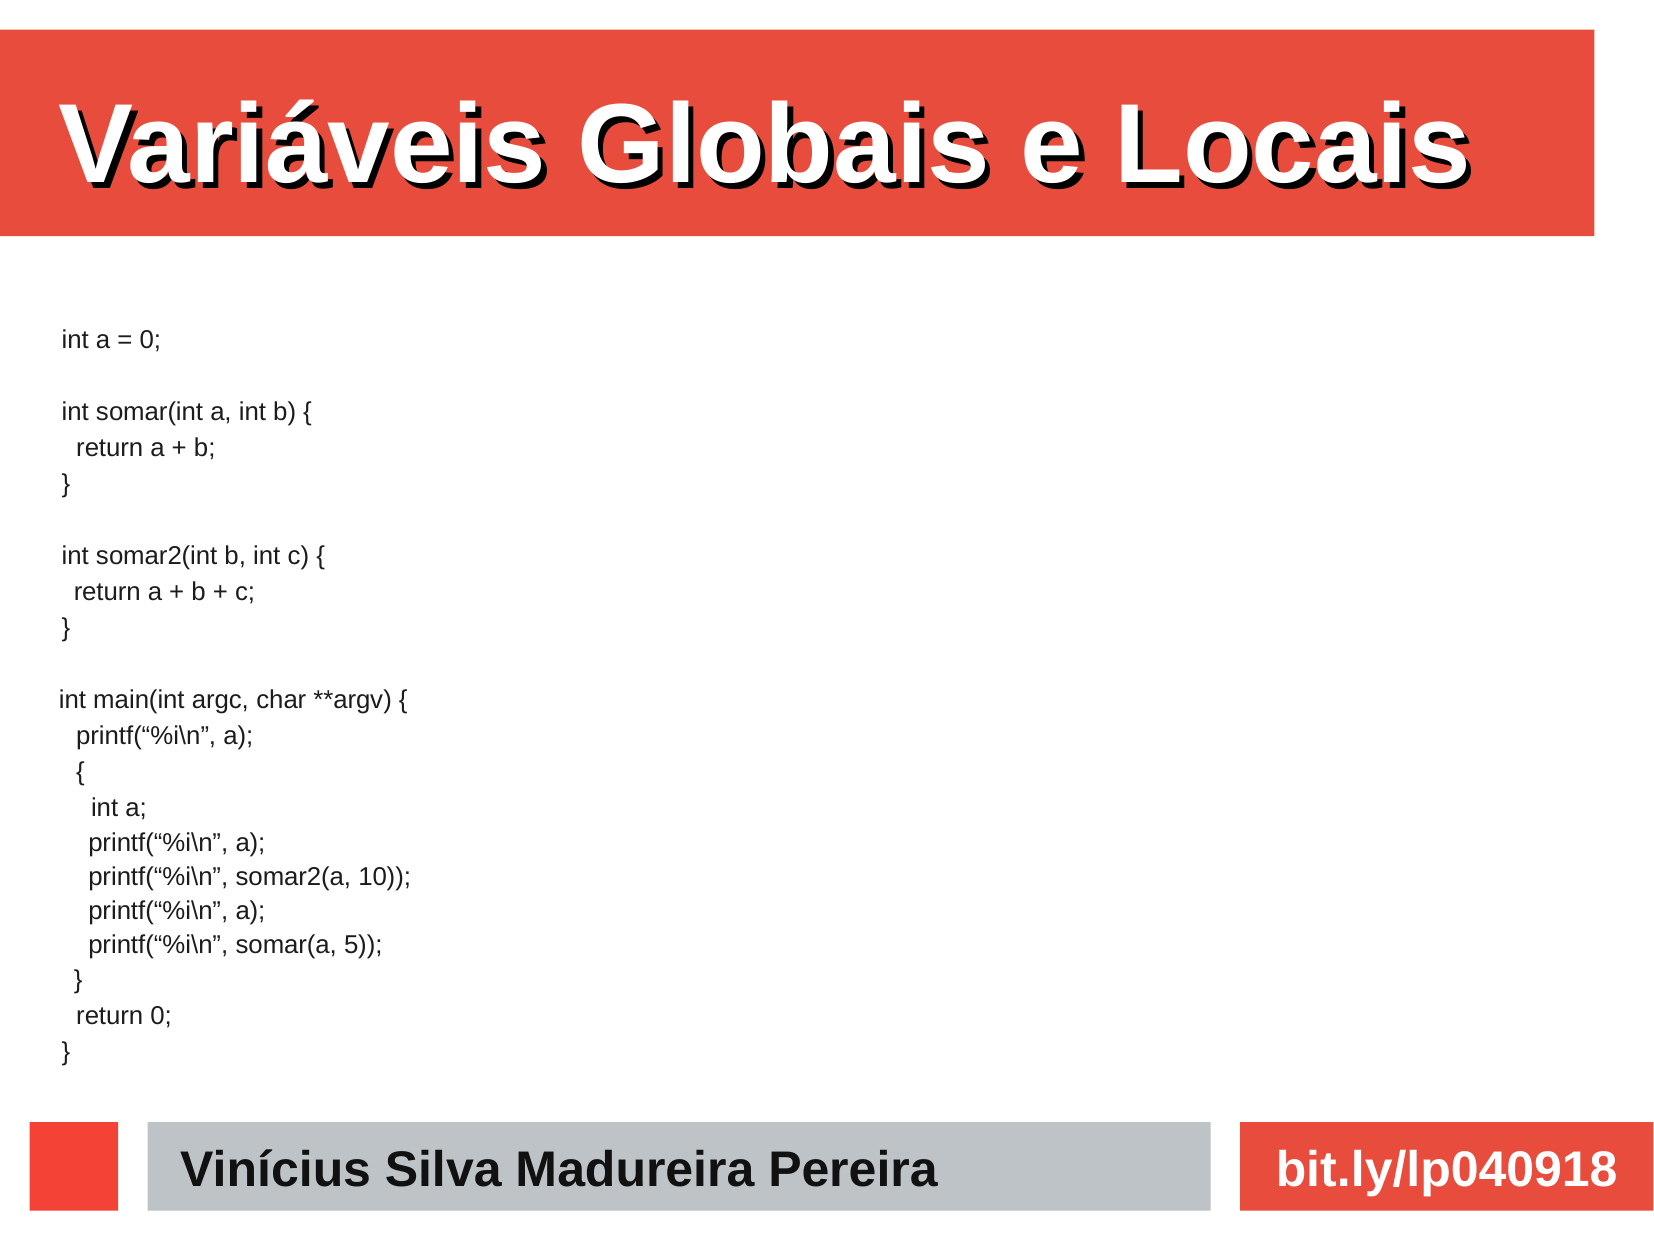

# Variáveis Globais e Locais
int a = 0;
int somar(int a, int b) {
return a + b;
}
int somar2(int b, int c) {
return a + b + c;
}
int main(int argc, char **argv) {
printf(“%i\n”, a);
{
int a;
printf(“%i\n”, a);
printf(“%i\n”, somar2(a, 10));
printf(“%i\n”, a);
printf(“%i\n”, somar(a, 5));
}
return 0;
}
Vinícius Silva Madureira Pereira
bit.ly/lp040918